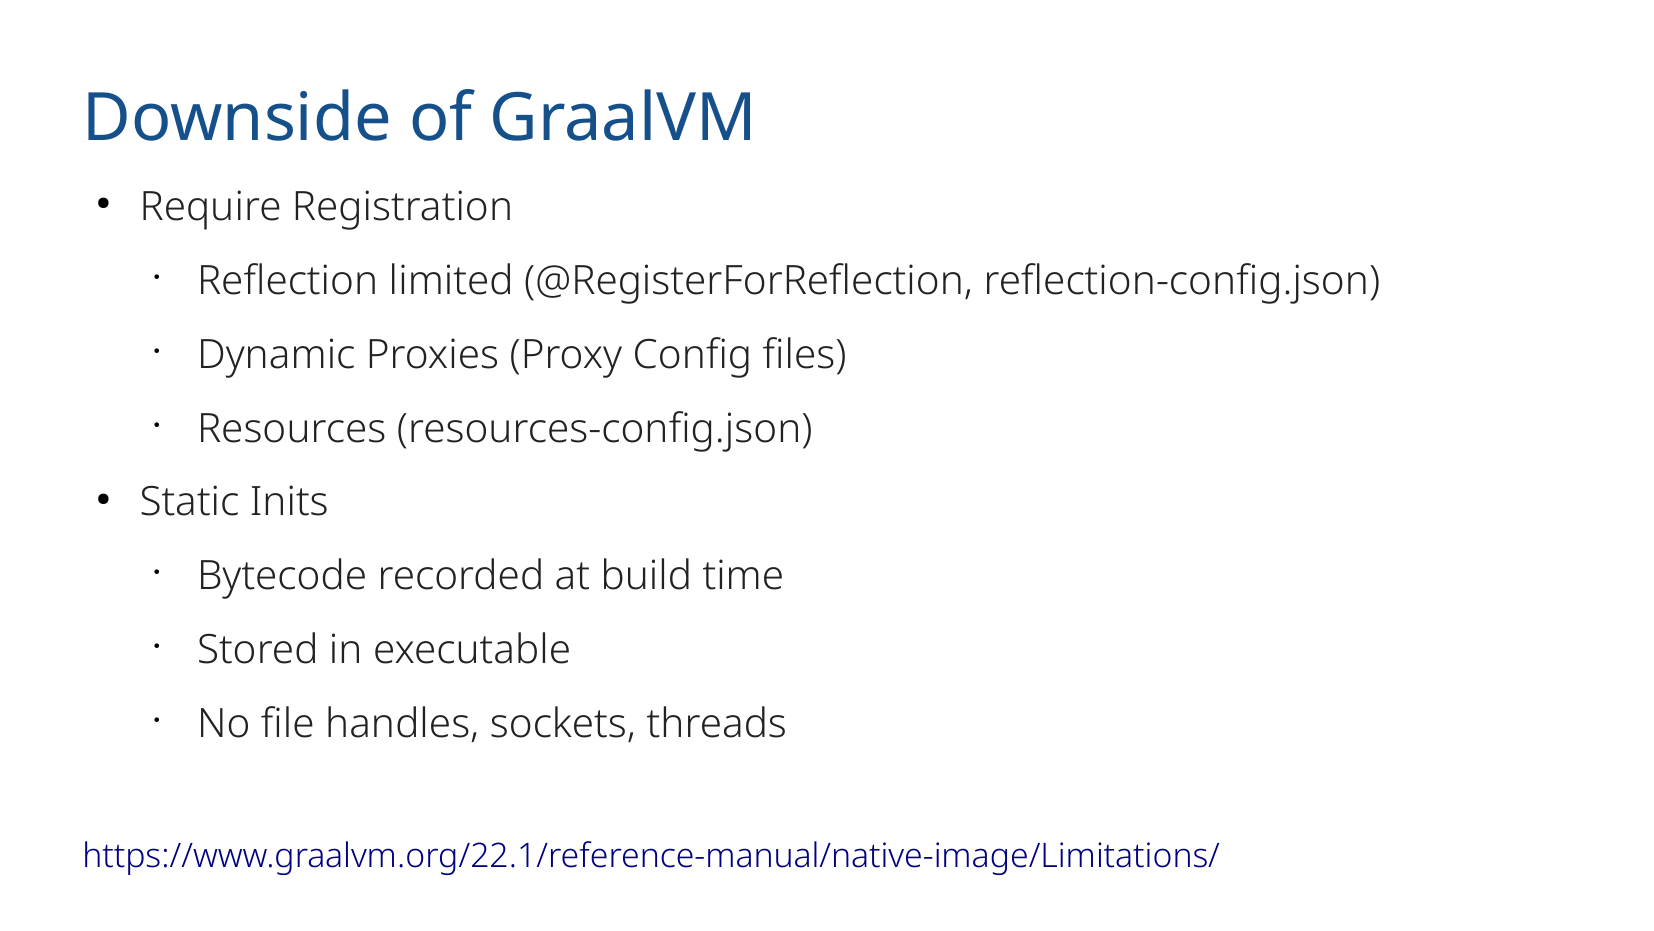

# Downside of GraalVM
Require Registration
Reflection limited (@RegisterForReflection, reflection-config.json)
Dynamic Proxies (Proxy Config files)
Resources (resources-config.json)
Static Inits
Bytecode recorded at build time
Stored in executable
No file handles, sockets, threads
https://www.graalvm.org/22.1/reference-manual/native-image/Limitations/